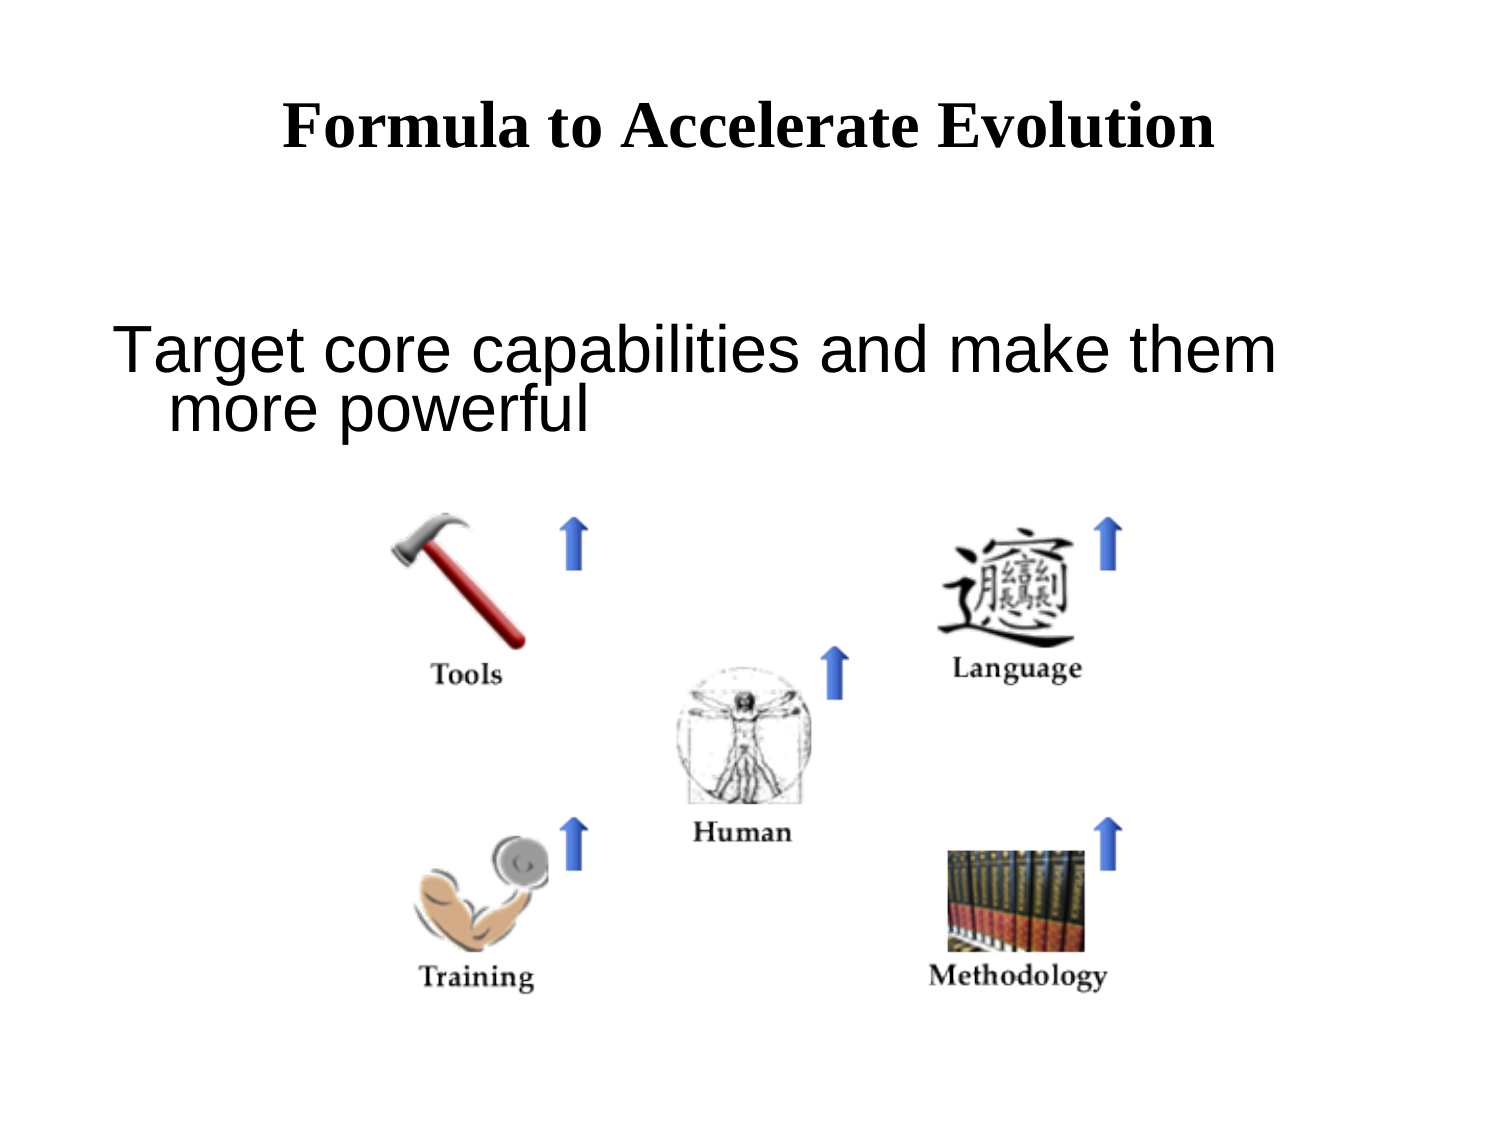

# Formula to Accelerate Evolution
Target core capabilities and make them more powerful